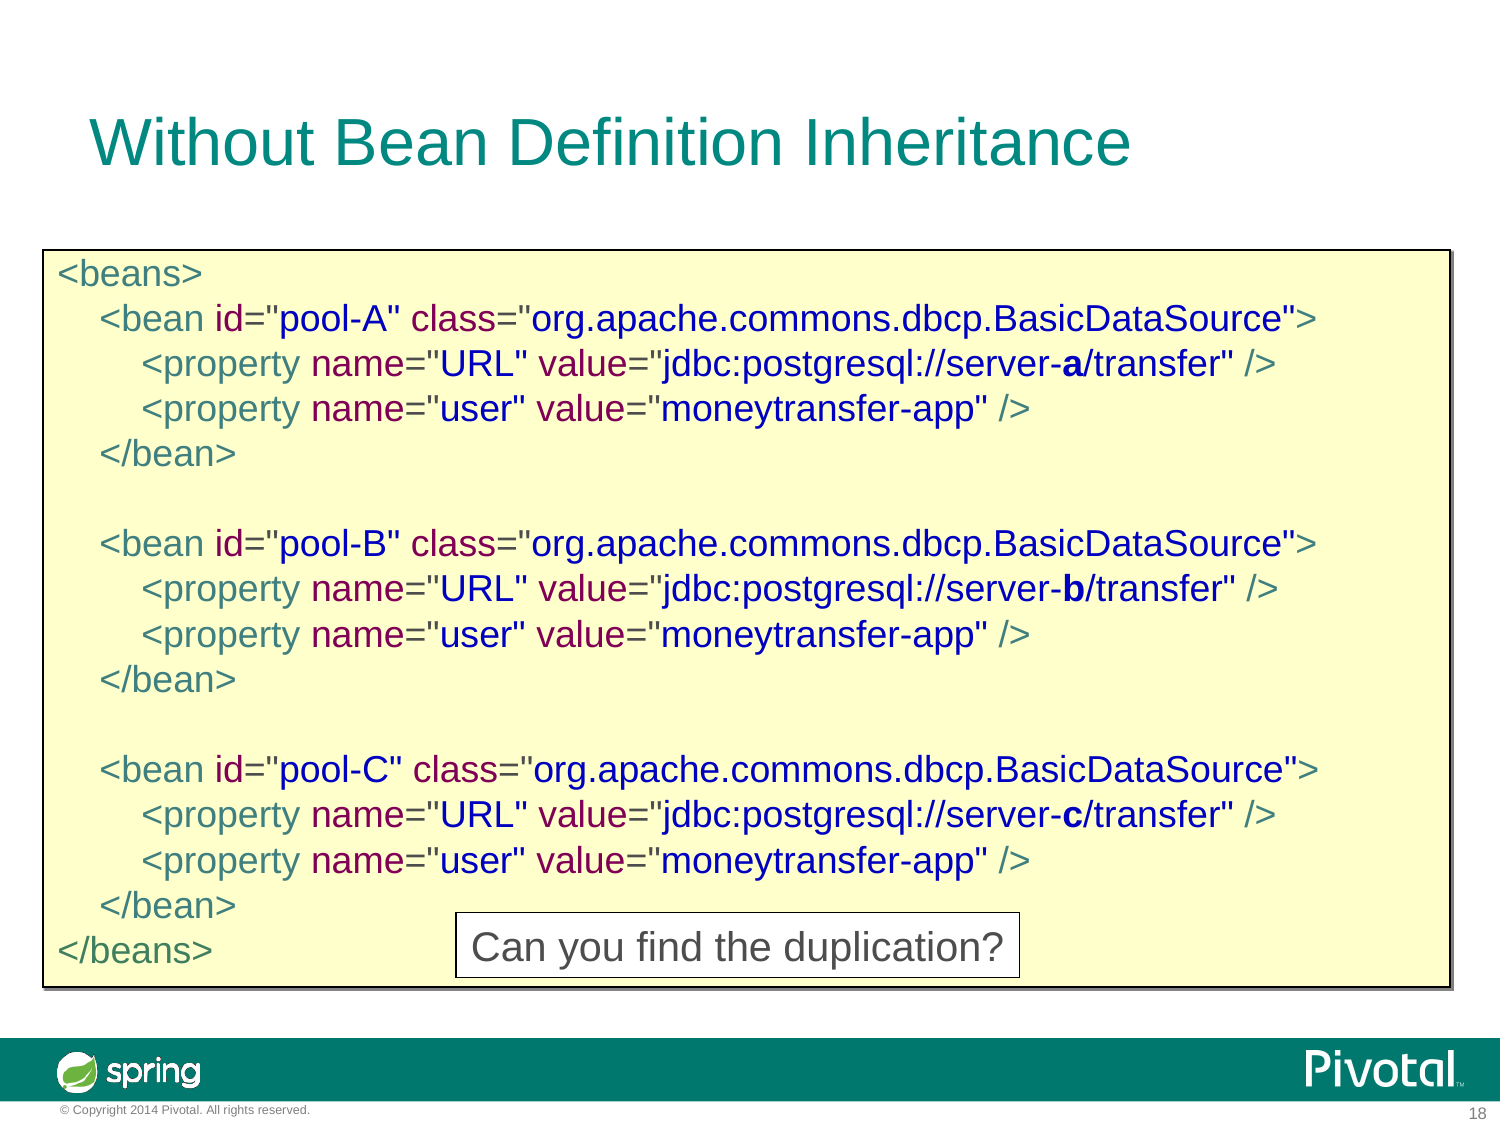

# Without Bean Definition Inheritance
<beans>
 <bean id="pool-A" class="org.apache.commons.dbcp.BasicDataSource">
 <property name="URL" value="jdbc:postgresql://server-a/transfer" />
 <property name="user" value="moneytransfer-app" />
 </bean>
 <bean id="pool-B" class="org.apache.commons.dbcp.BasicDataSource">
 <property name="URL" value="jdbc:postgresql://server-b/transfer" />
 <property name="user" value="moneytransfer-app" />
 </bean>
 <bean id="pool-C" class="org.apache.commons.dbcp.BasicDataSource">
 <property name="URL" value="jdbc:postgresql://server-c/transfer" />
 <property name="user" value="moneytransfer-app" />
 </bean>
</beans>
Can you find the duplication?